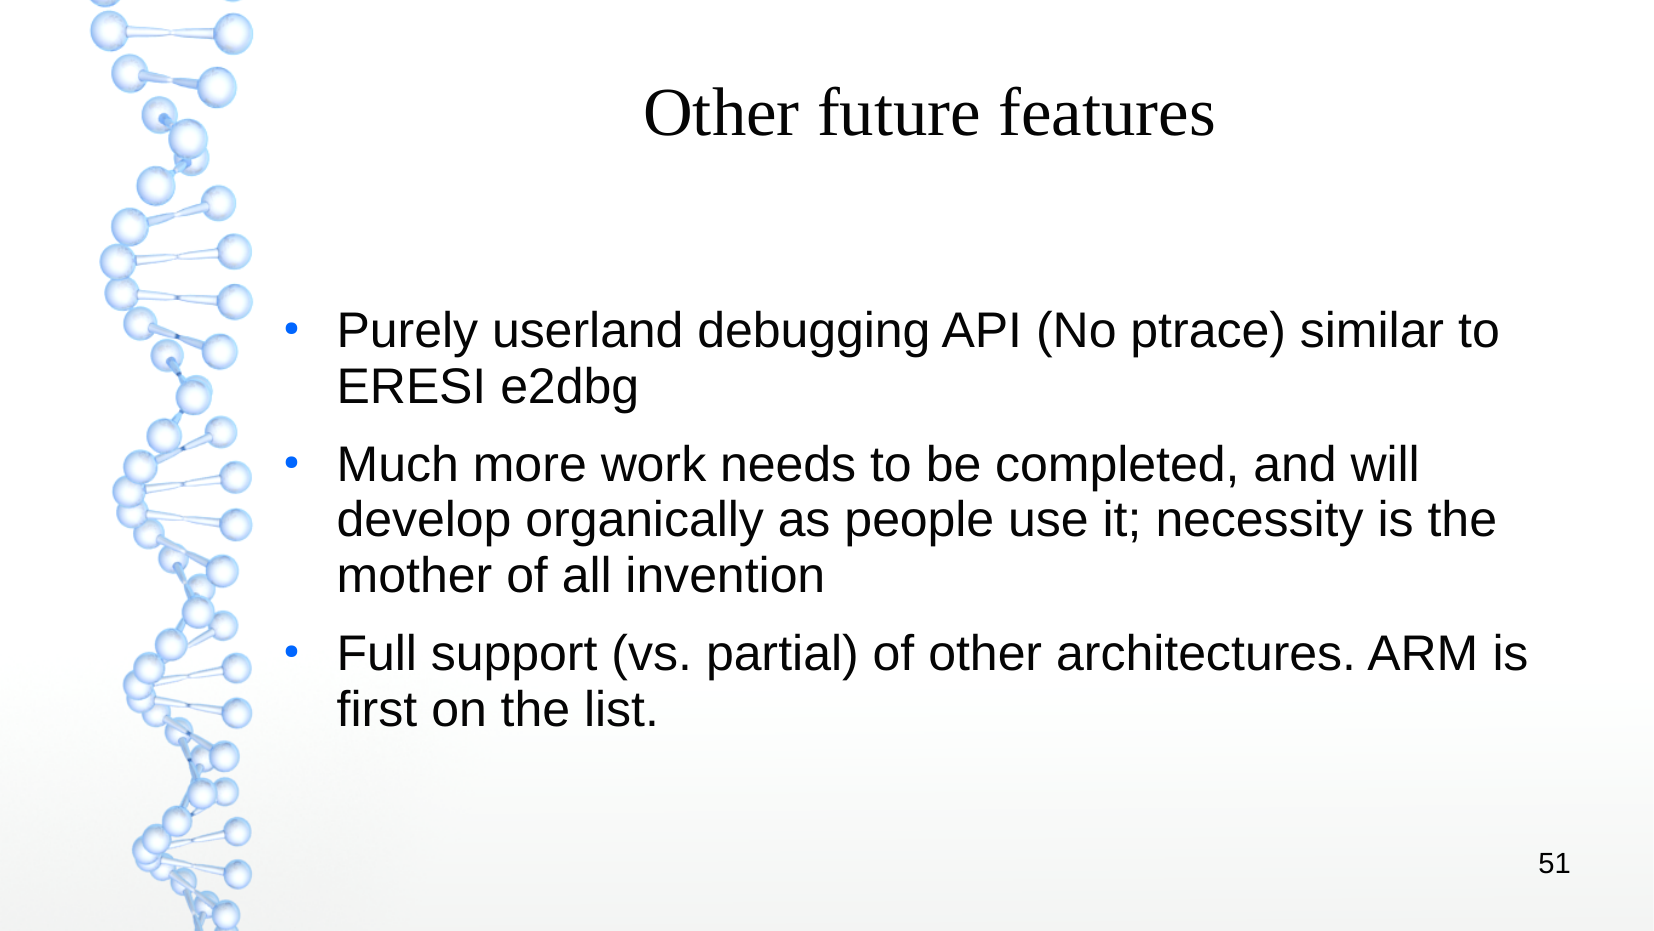

# Other future features
Purely userland debugging API (No ptrace) similar to ERESI e2dbg
Much more work needs to be completed, and will develop organically as people use it; necessity is the mother of all invention
Full support (vs. partial) of other architectures. ARM is first on the list.
51